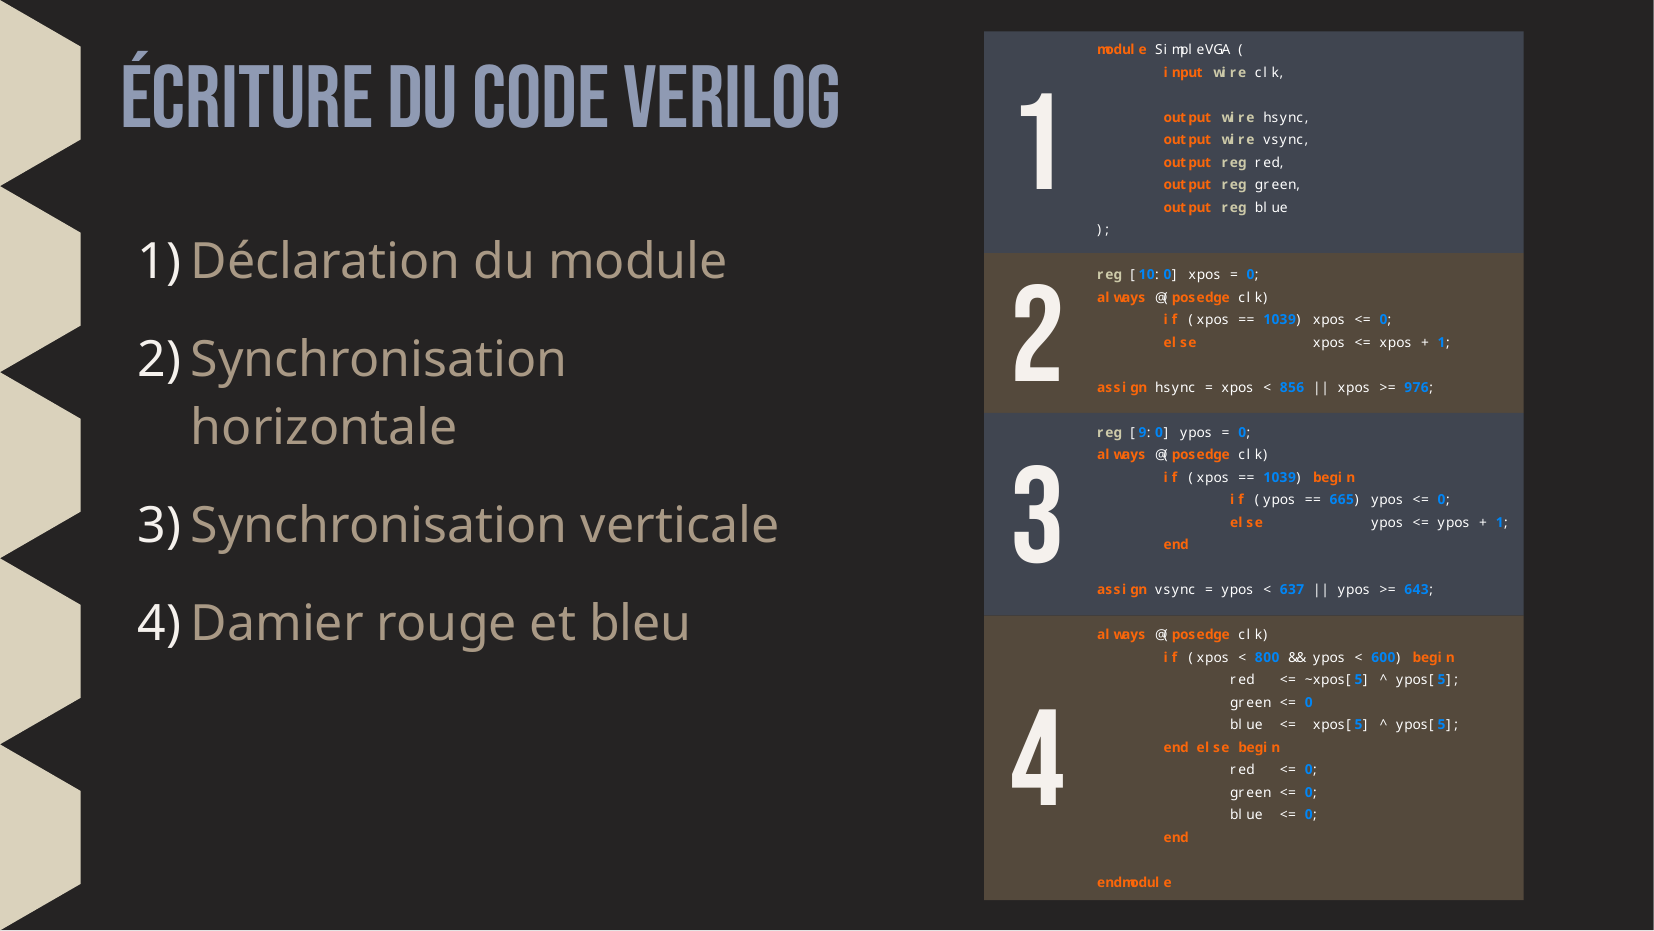

# Écriture du code Verilog
Déclaration du module
Synchronisation horizontale
Synchronisation verticale
Damier rouge et bleu